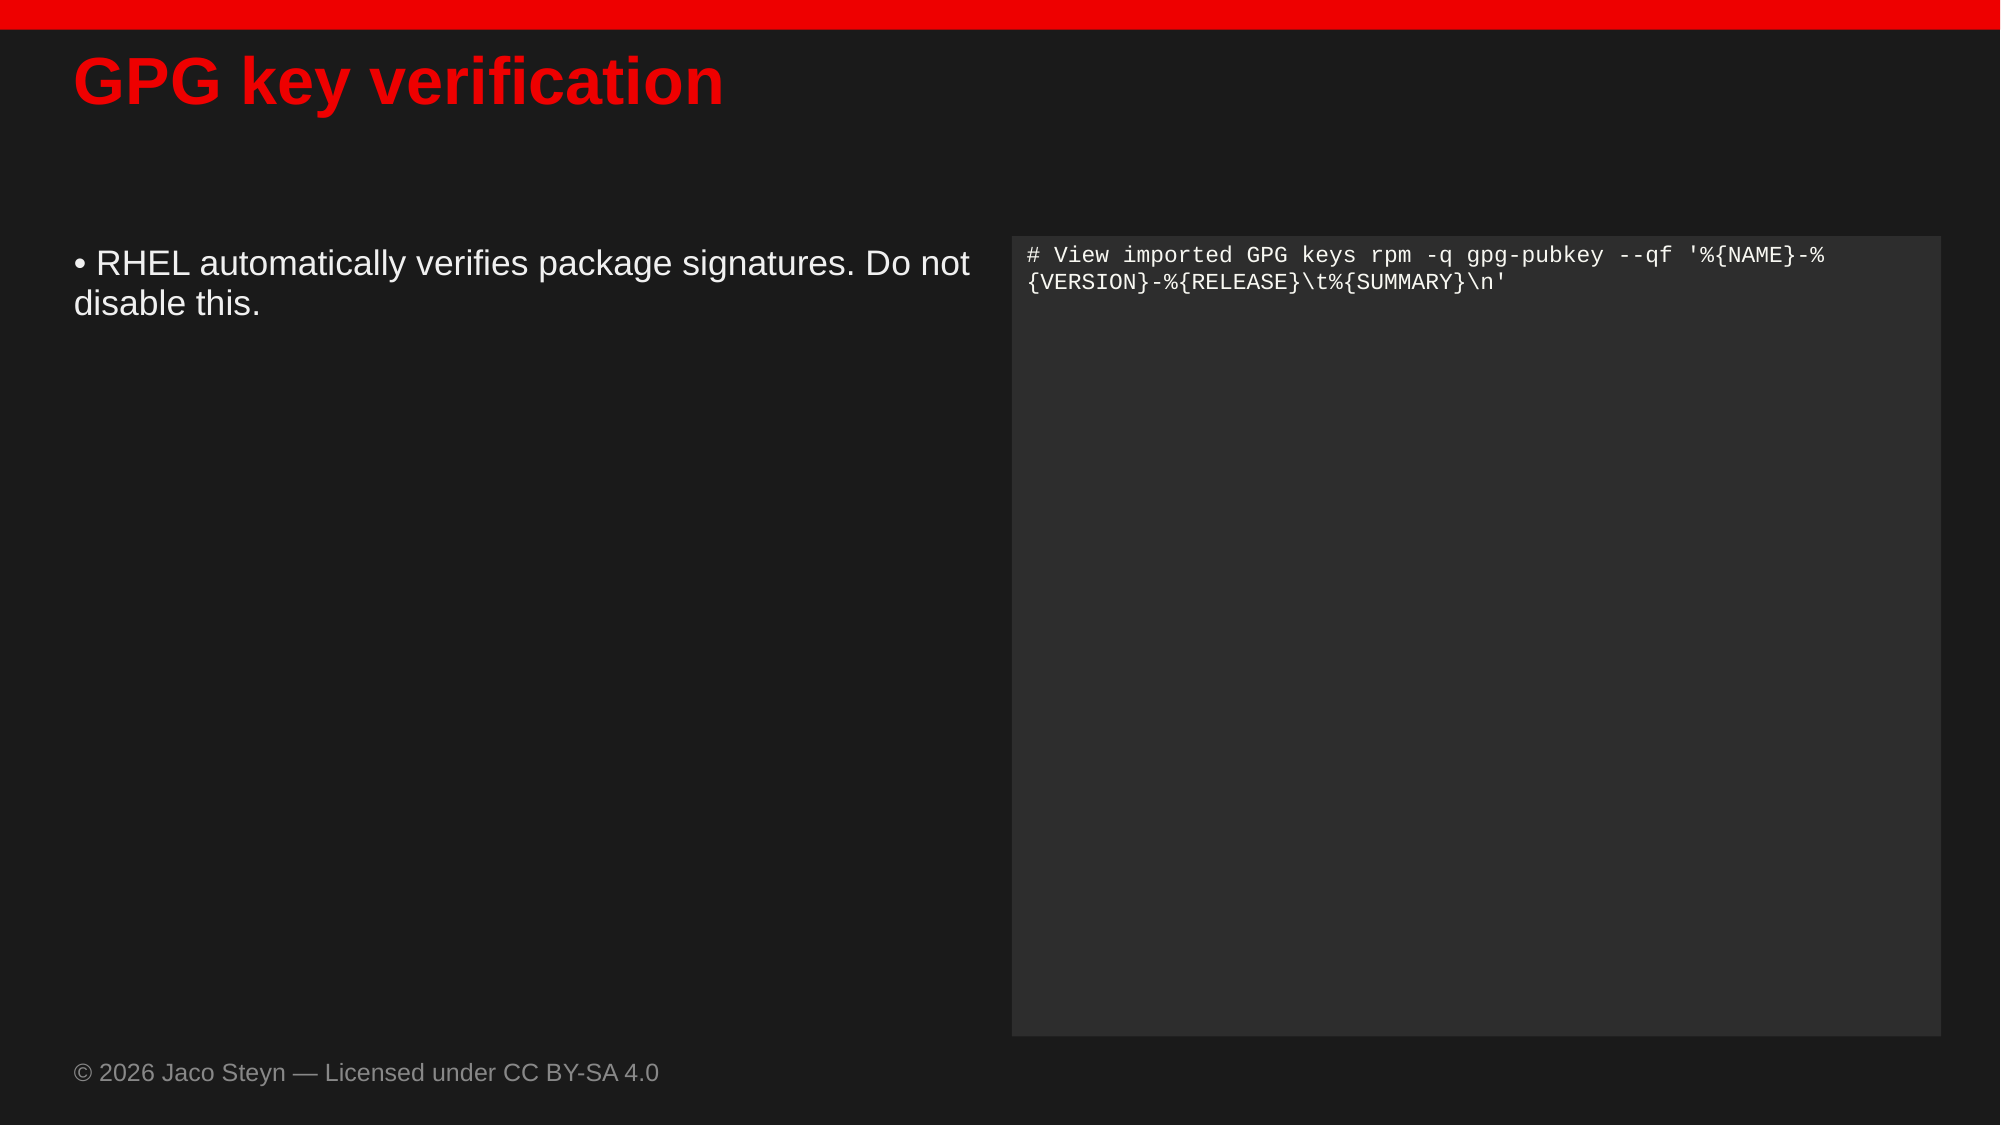

GPG key verification
• RHEL automatically verifies package signatures. Do not disable this.
# View imported GPG keys rpm -q gpg-pubkey --qf '%{NAME}-%{VERSION}-%{RELEASE}\t%{SUMMARY}\n'
© 2026 Jaco Steyn — Licensed under CC BY-SA 4.0